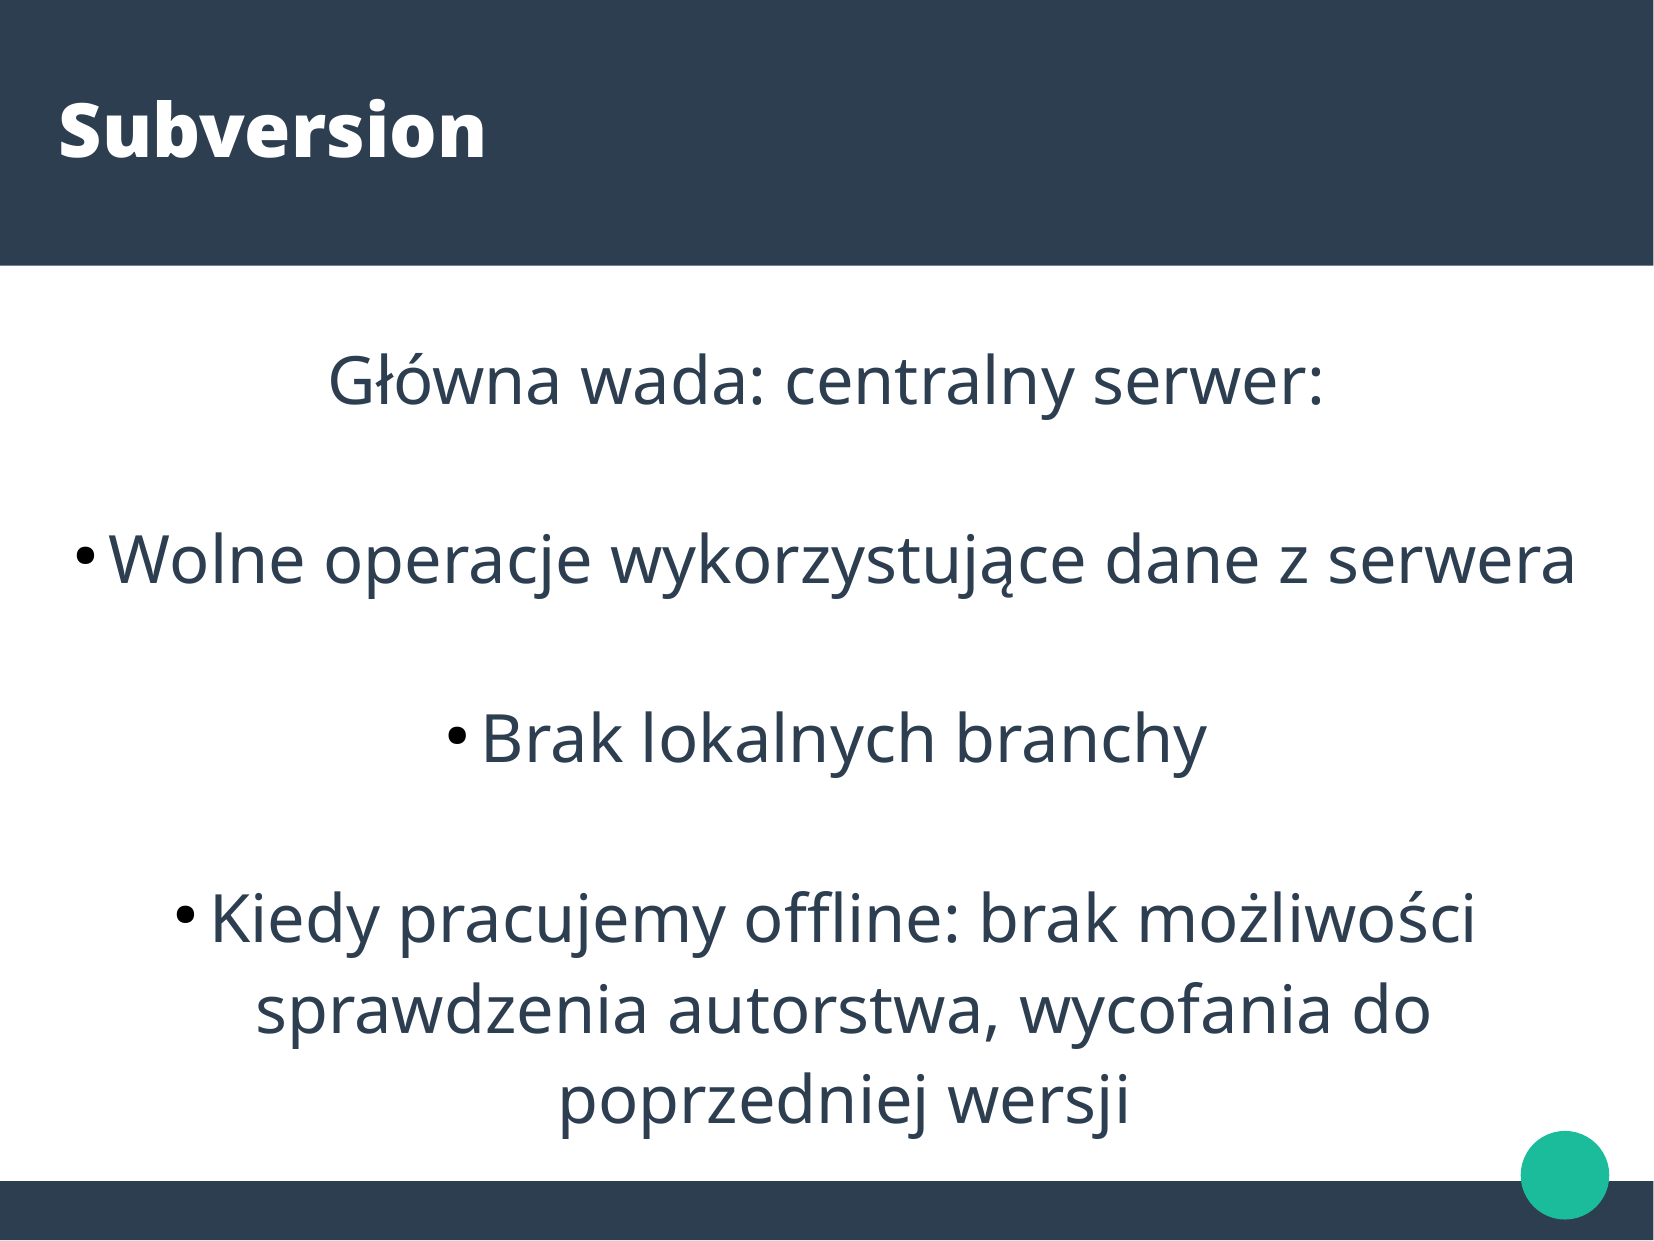

# Subversion
Główna wada: centralny serwer:
Wolne operacje wykorzystujące dane z serwera
Brak lokalnych branchy
Kiedy pracujemy offline: brak możliwości sprawdzenia autorstwa, wycofania do poprzedniej wersji